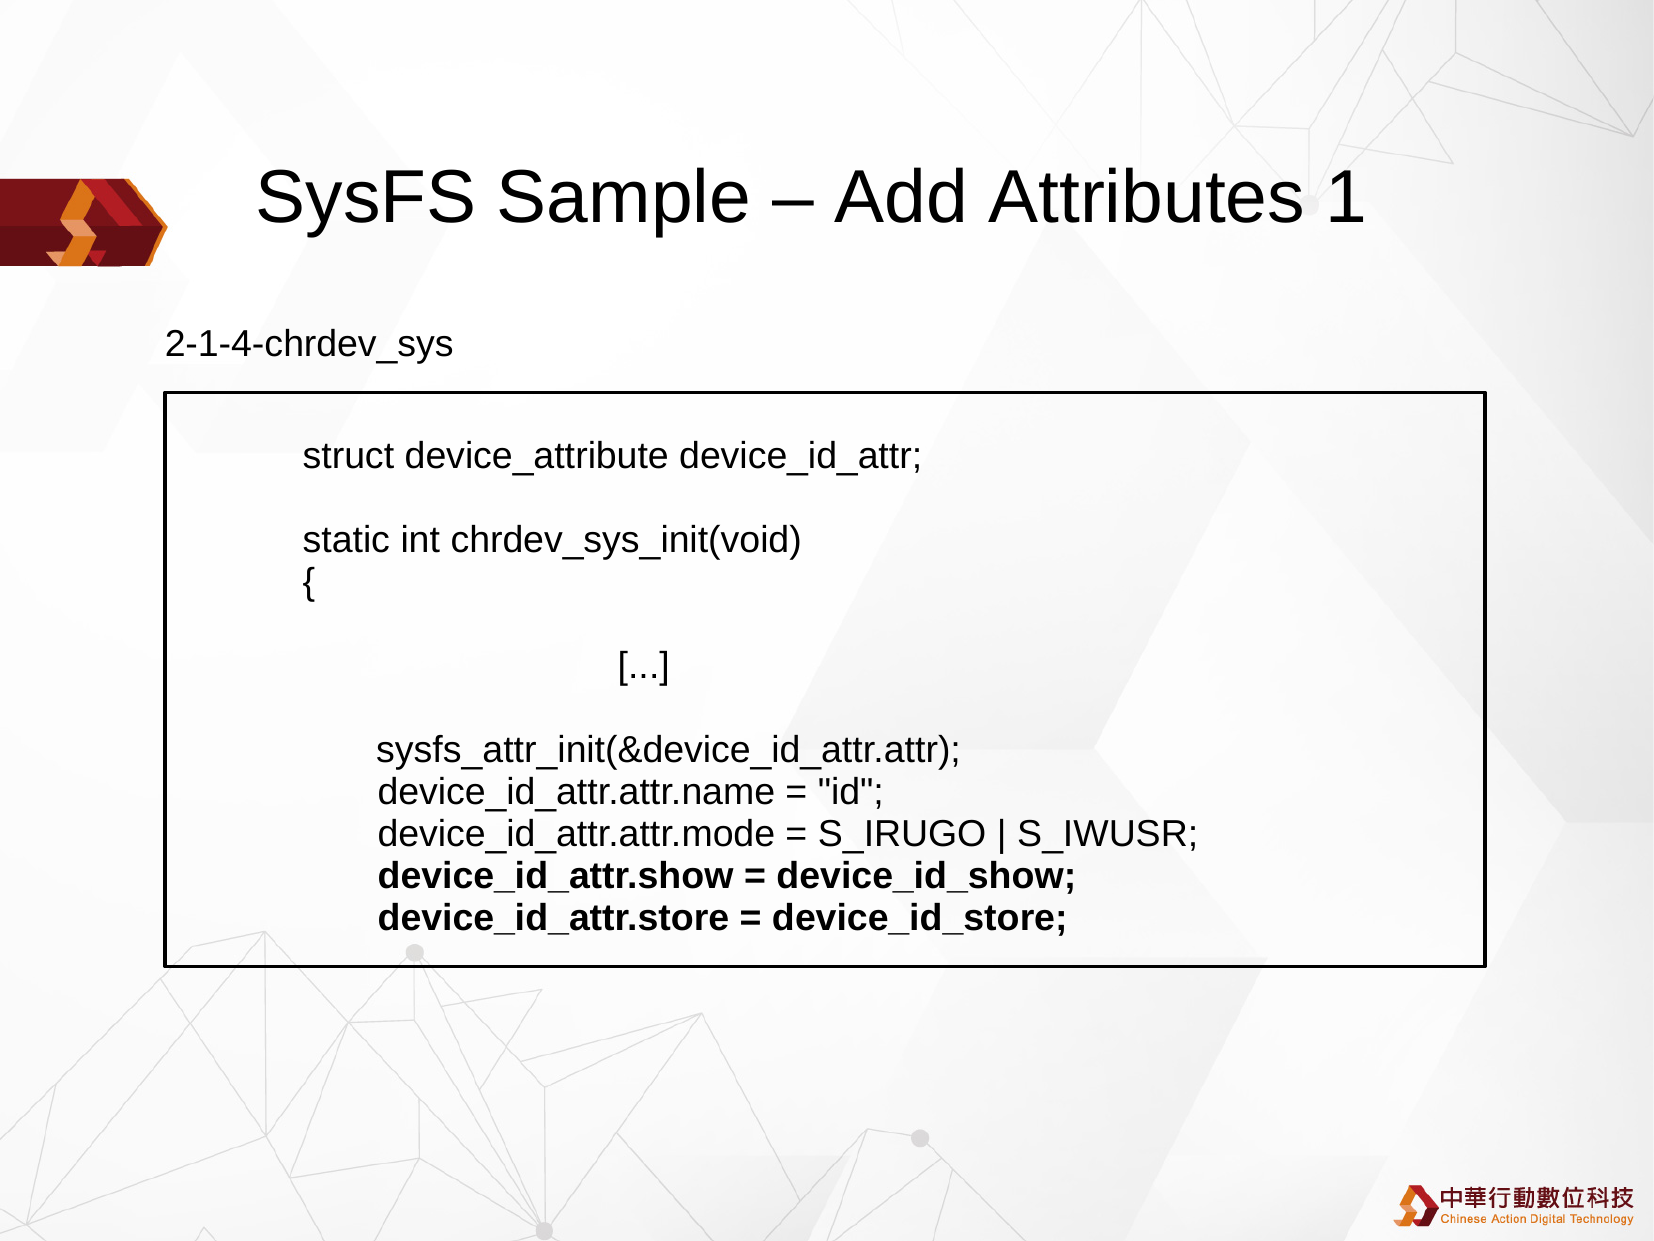

# SysFS Sample – Add Attributes 1
2-1-4-chrdev_sys
struct device_attribute device_id_attr;
static int chrdev_sys_init(void)
{
 [...]
 sysfs_attr_init(&device_id_attr.attr);
	device_id_attr.attr.name = "id";
	device_id_attr.attr.mode = S_IRUGO | S_IWUSR;
	device_id_attr.show = device_id_show;
	device_id_attr.store = device_id_store;